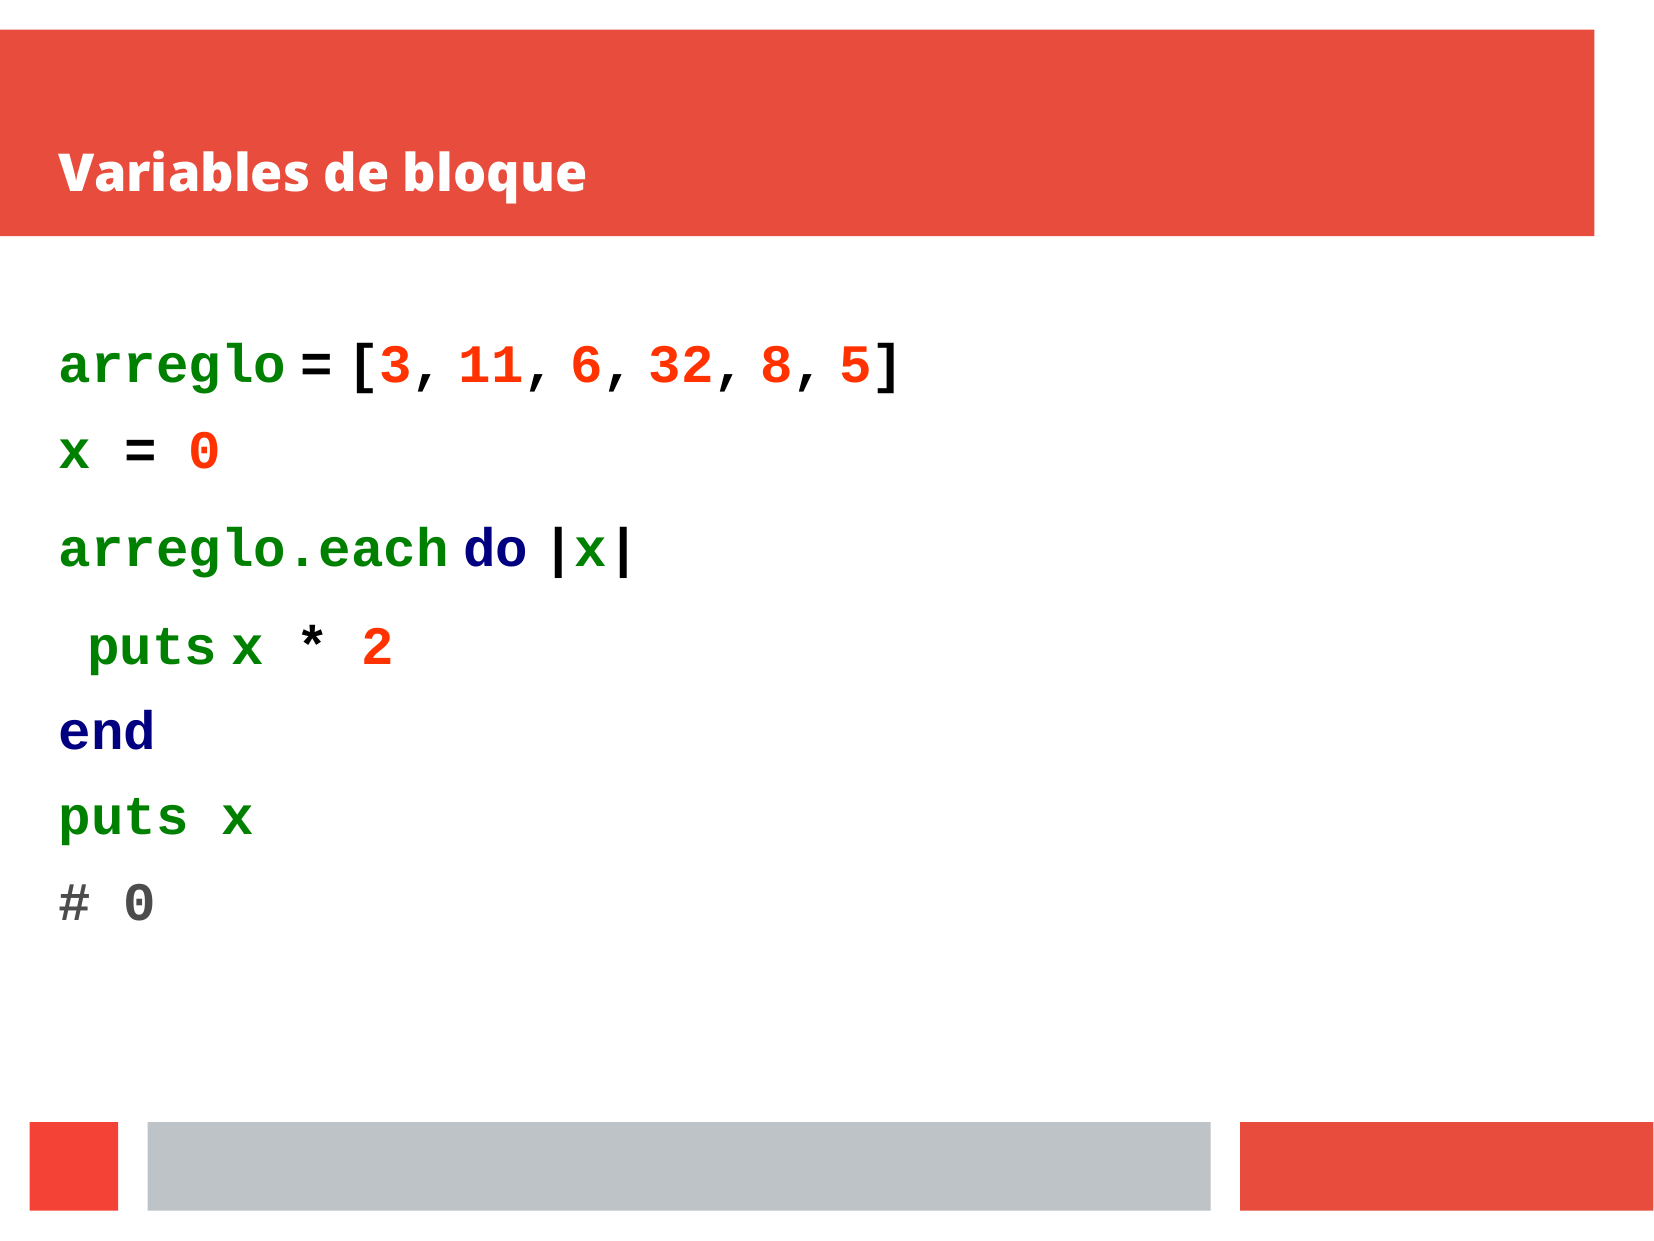

# Variables de bloque
arreglo = [3, 11, 6, 32, 8, 5]
x = 0
arreglo.each do |x|
 puts x * 2
end
puts x
# 0